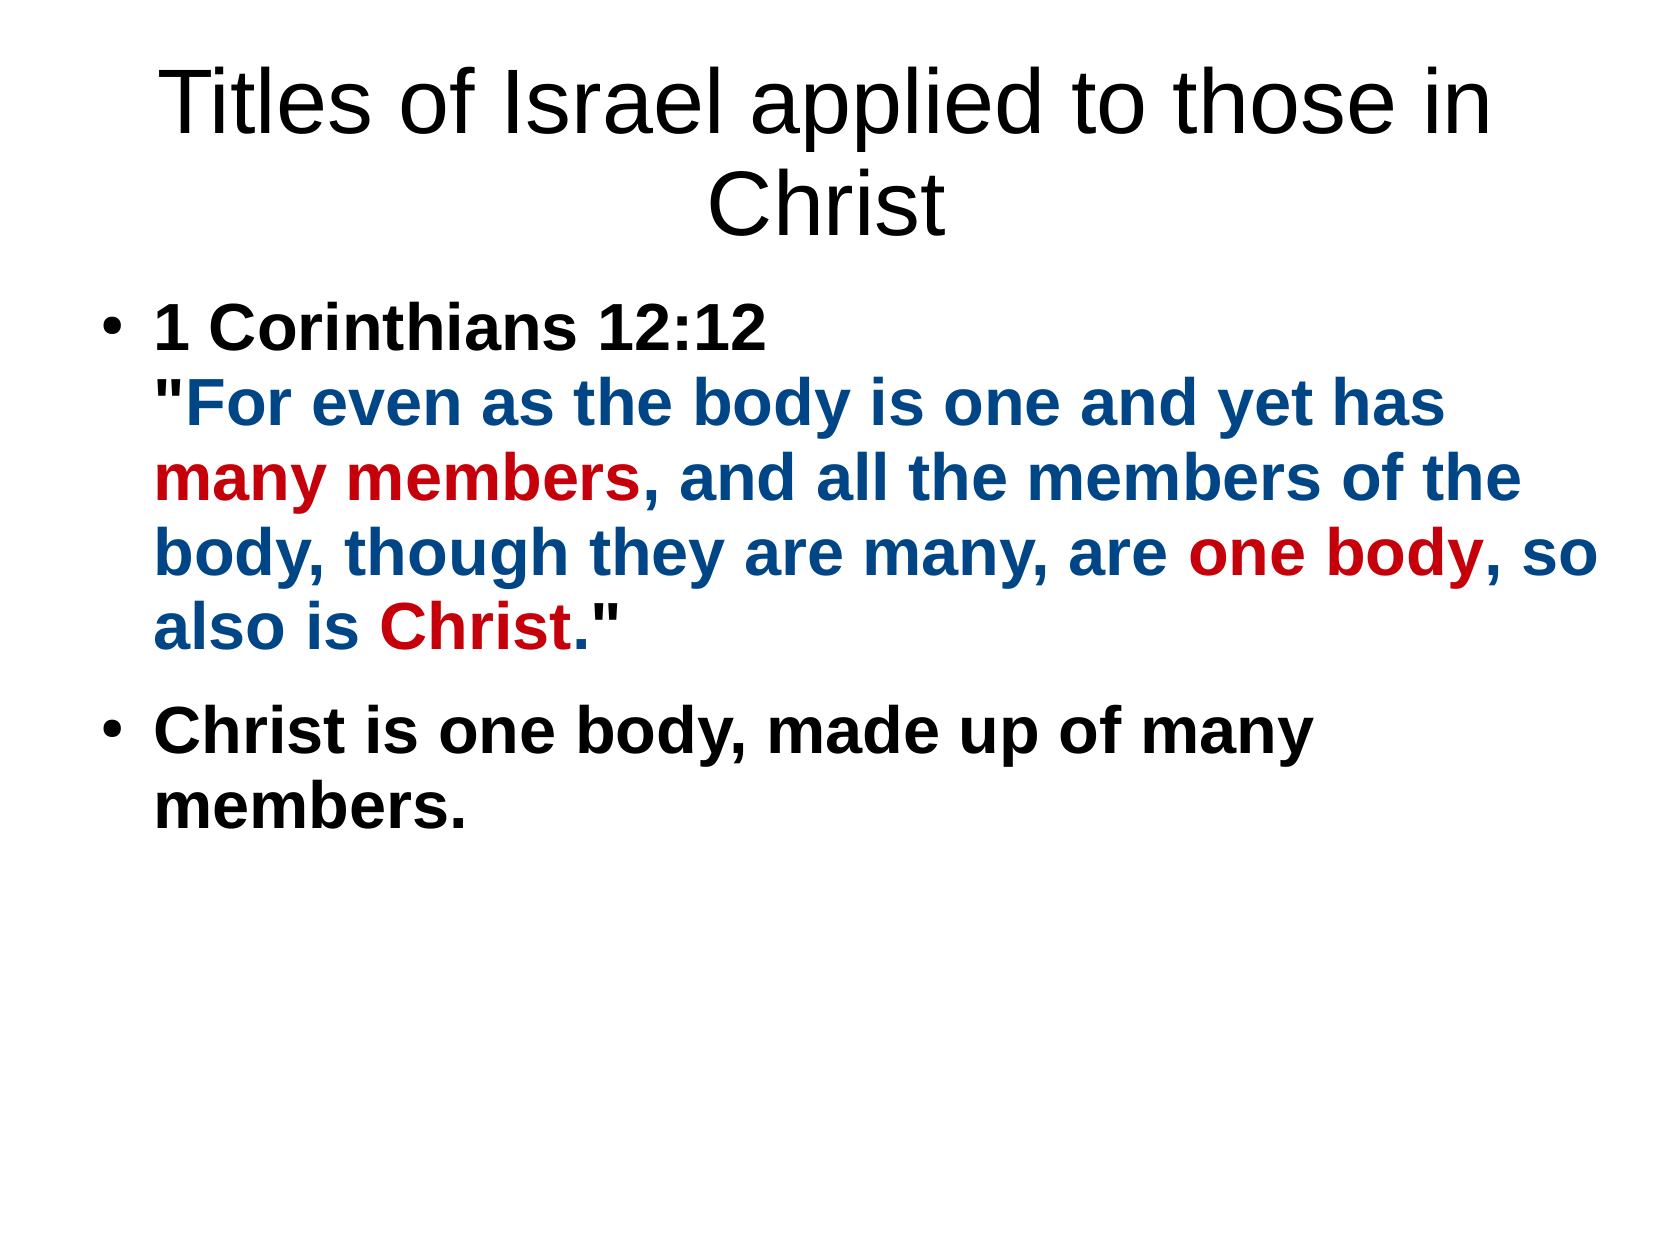

# Titles of Israel applied to those in Christ
1 Corinthians 12:12
"For even as the body is one and yet has many members, and all the members of the body, though they are many, are one body, so also is Christ."
Christ is one body, made up of many members.